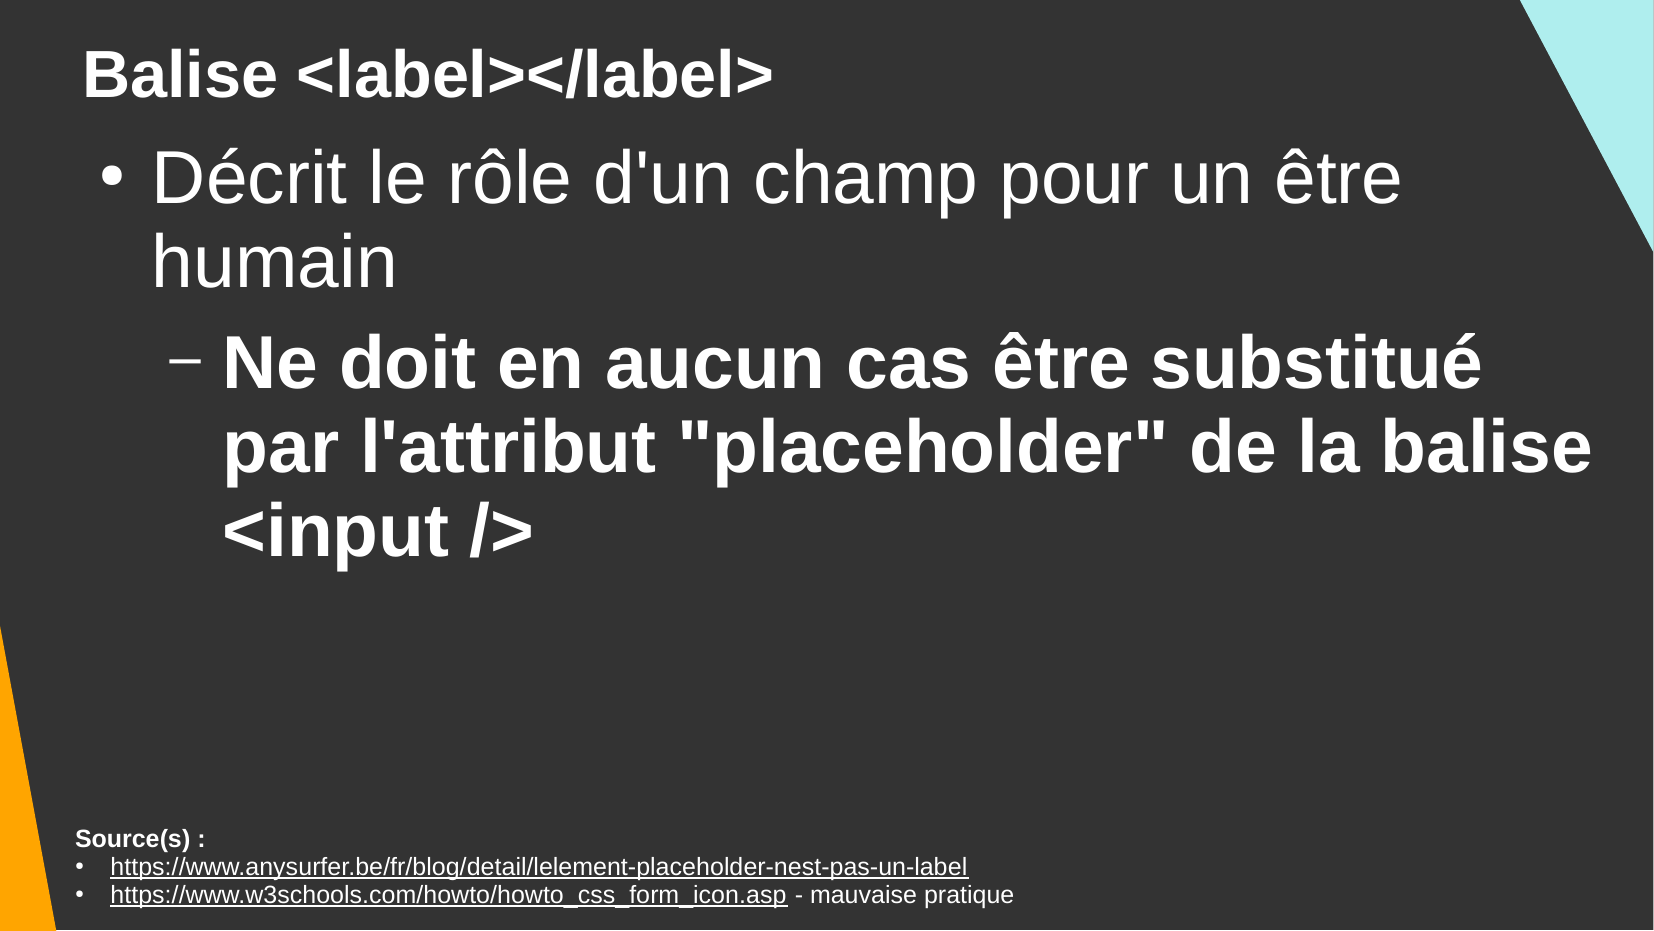

# Balise <label></label>
Décrit le rôle d'un champ pour un être humain
Ne doit en aucun cas être substitué par l'attribut "placeholder" de la balise <input />
Source(s) :
https://www.anysurfer.be/fr/blog/detail/lelement-placeholder-nest-pas-un-label
https://www.w3schools.com/howto/howto_css_form_icon.asp - mauvaise pratique